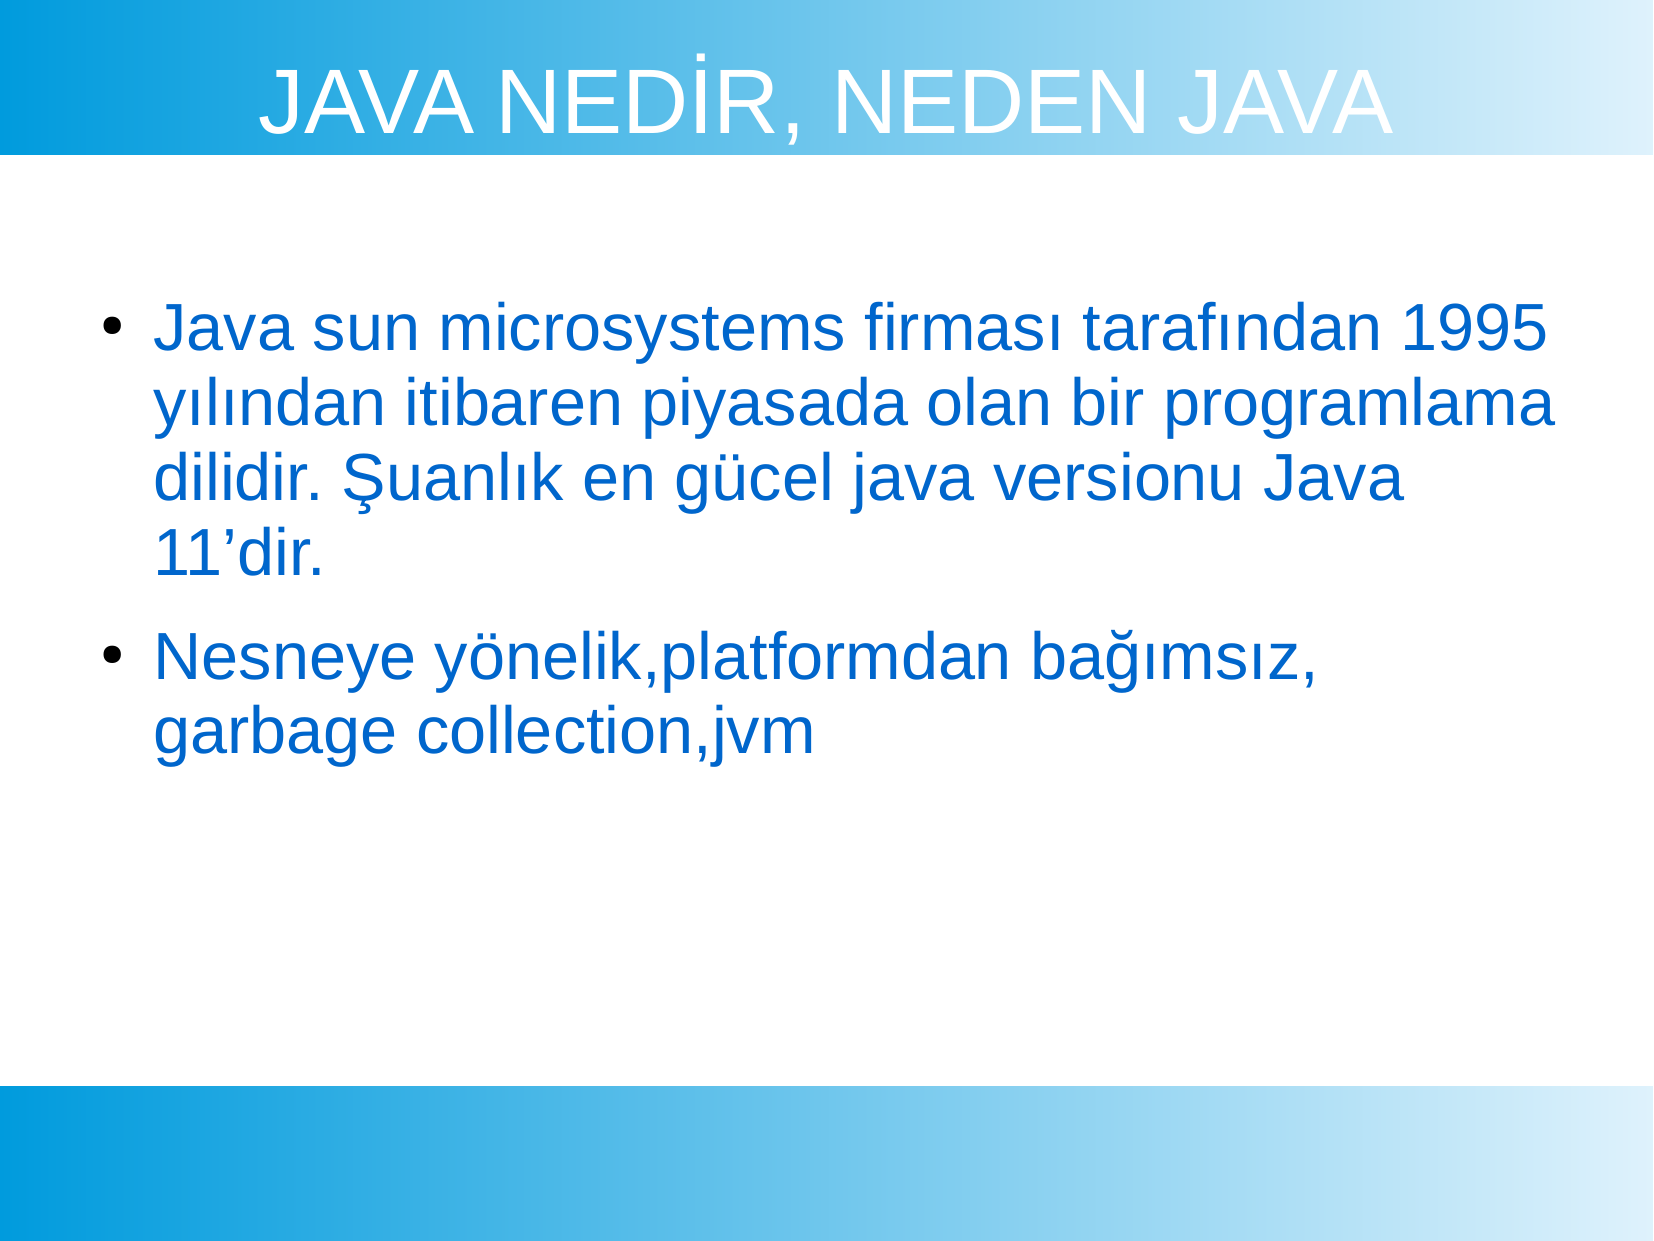

# JAVA NEDİR, NEDEN JAVA
Java sun microsystems firması tarafından 1995 yılından itibaren piyasada olan bir programlama dilidir. Şuanlık en gücel java versionu Java 11’dir.
Nesneye yönelik,platformdan bağımsız, garbage collection,jvm